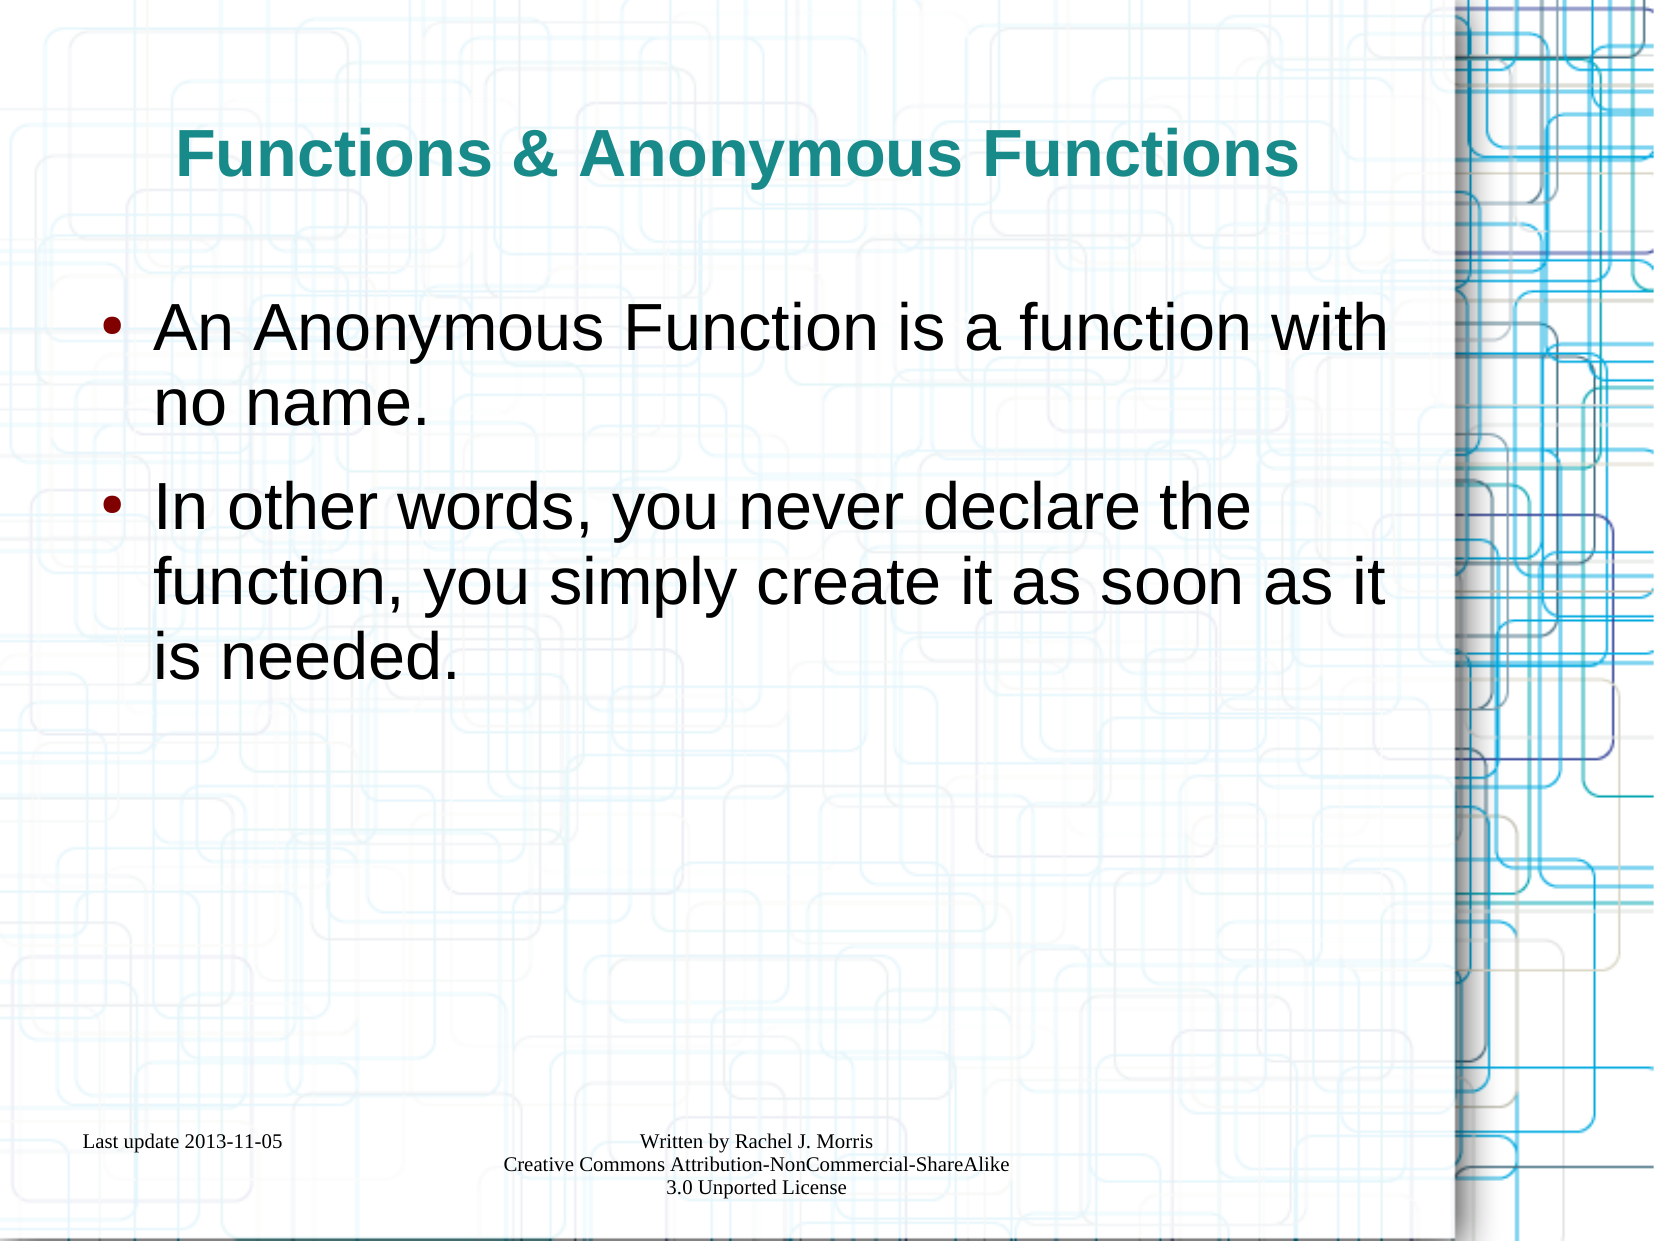

# Functions & Anonymous Functions
An Anonymous Function is a function with no name.
In other words, you never declare the function, you simply create it as soon as it is needed.